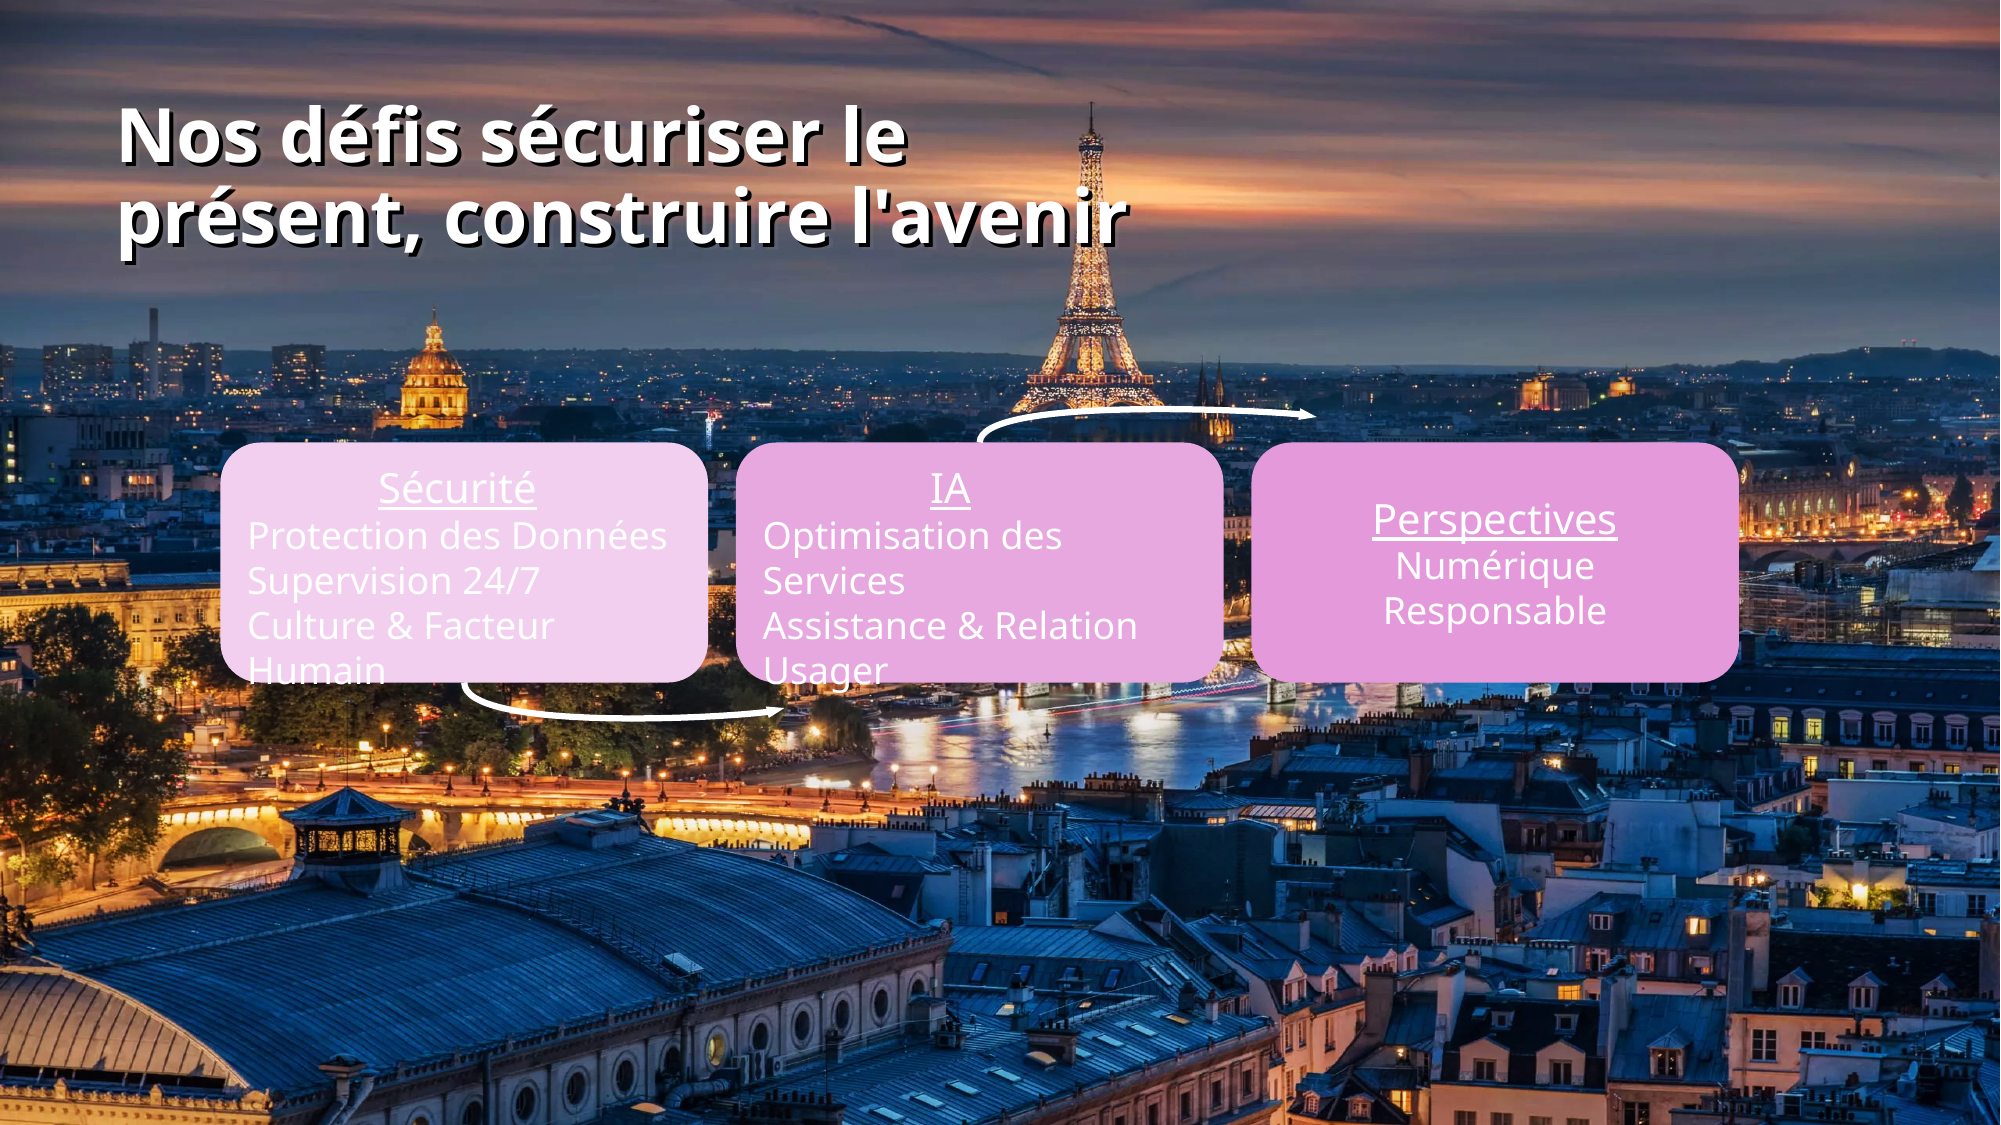

# Nos défis sécuriser le présent, construire l'avenir
Sécurité
Protection des Données Supervision 24/7
Culture & Facteur Humain
IA
Optimisation des Services
Assistance & Relation Usager
Perspectives
Numérique Responsable